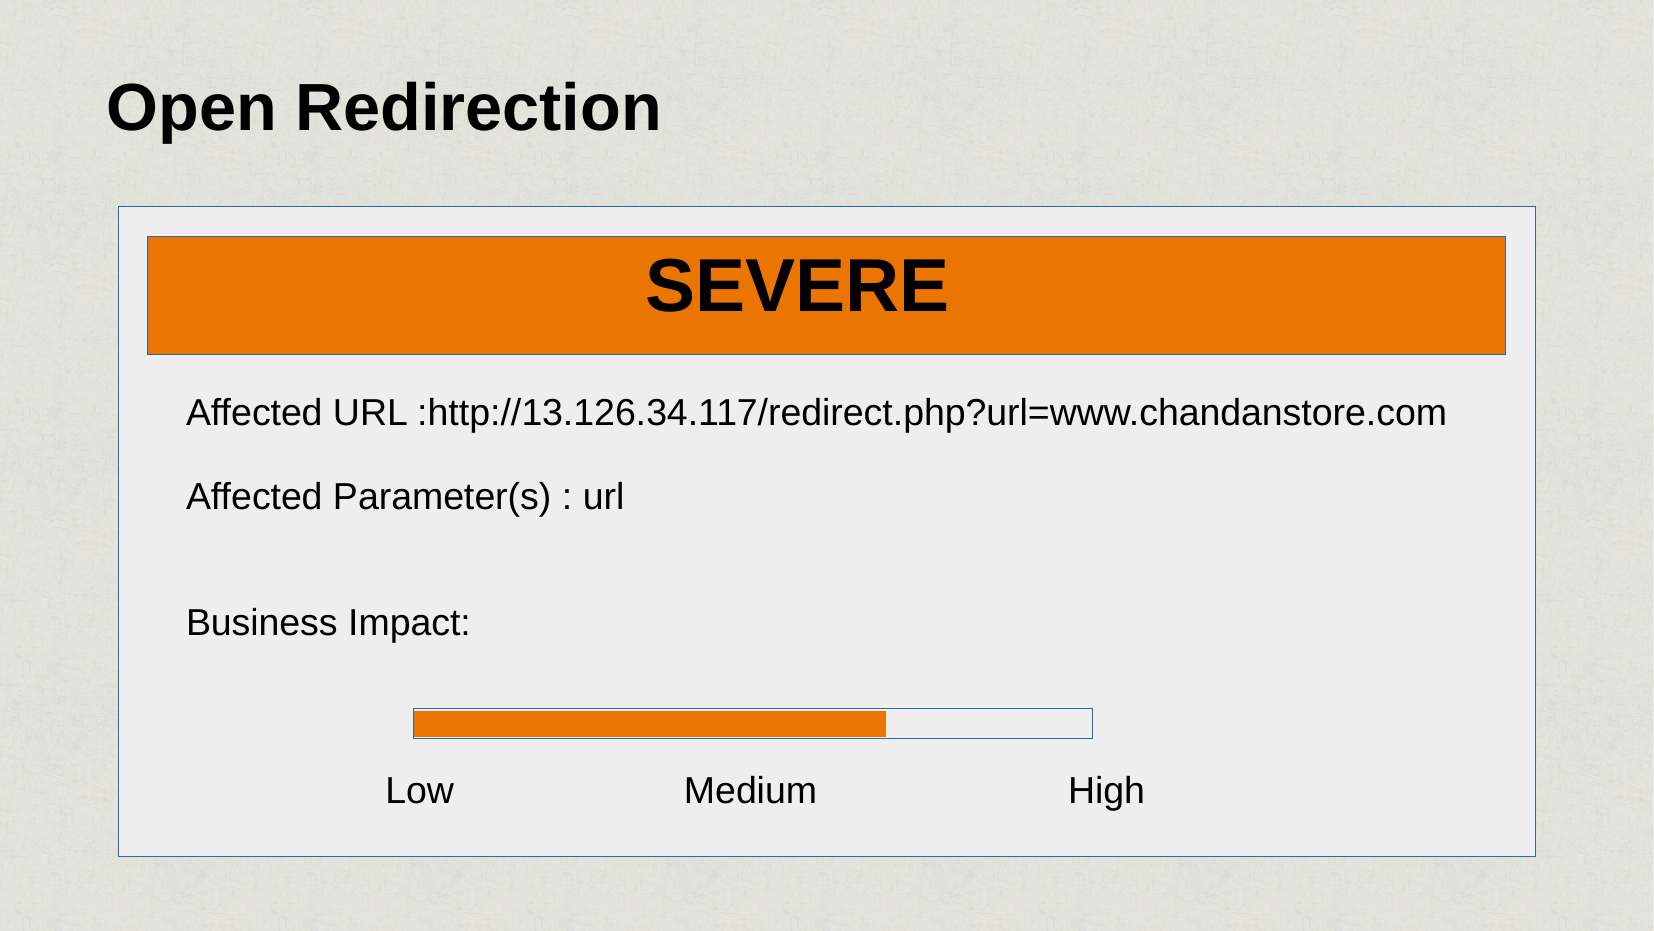

# Open Redirection
SEVERE
Affected URL :http://13.126.34.117/redirect.php?url=www.chandanstore.com
Affected Parameter(s) : url
Business Impact:
 Low Medium High